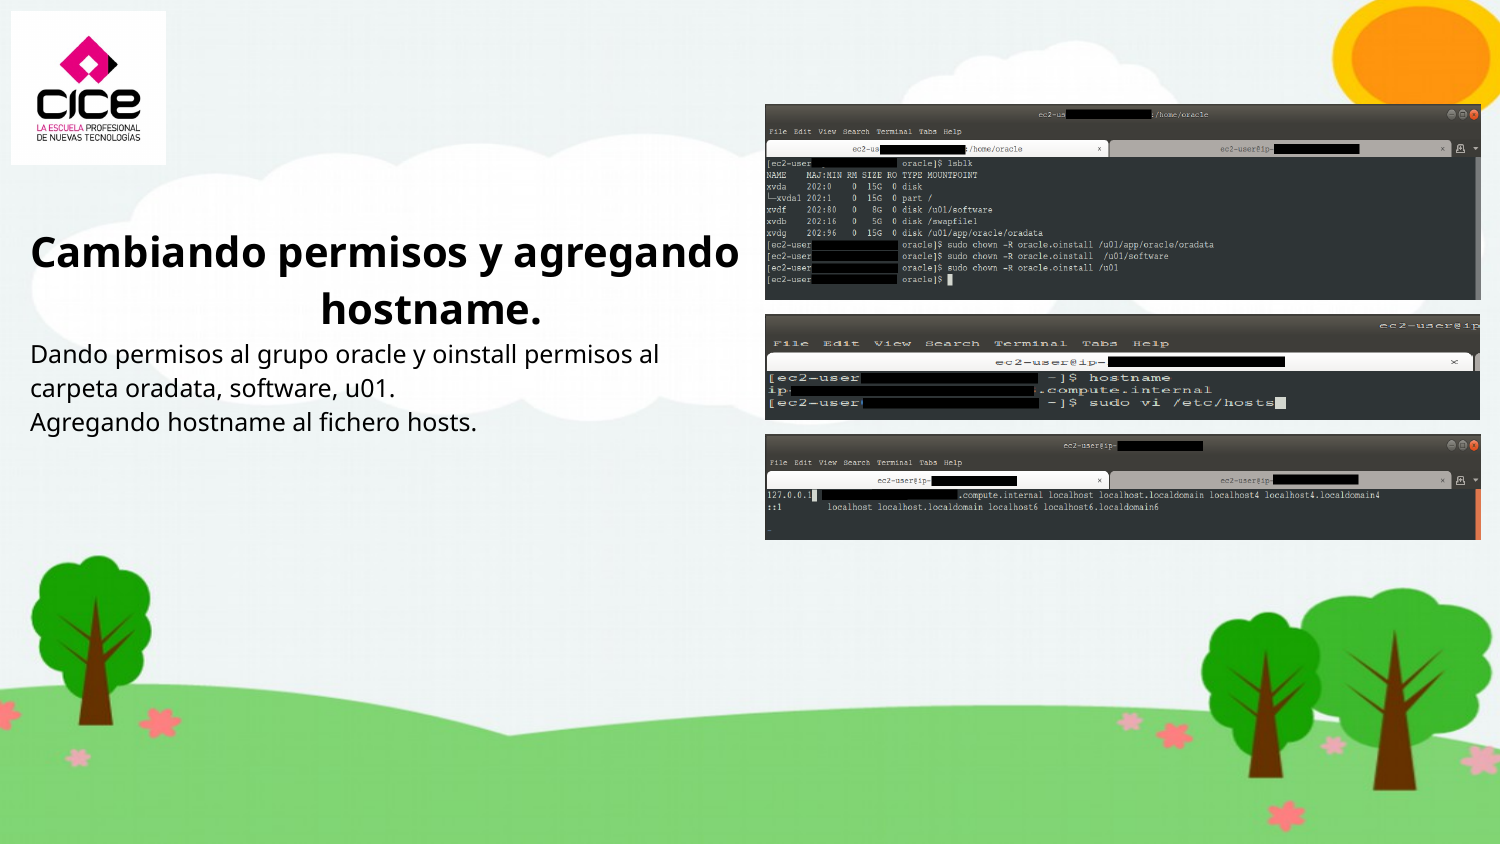

# Cambiando permisos y agregando hostname. Dando permisos al grupo oracle y oinstall permisos al carpeta oradata, software, u01. Agregando hostname al fichero hosts.